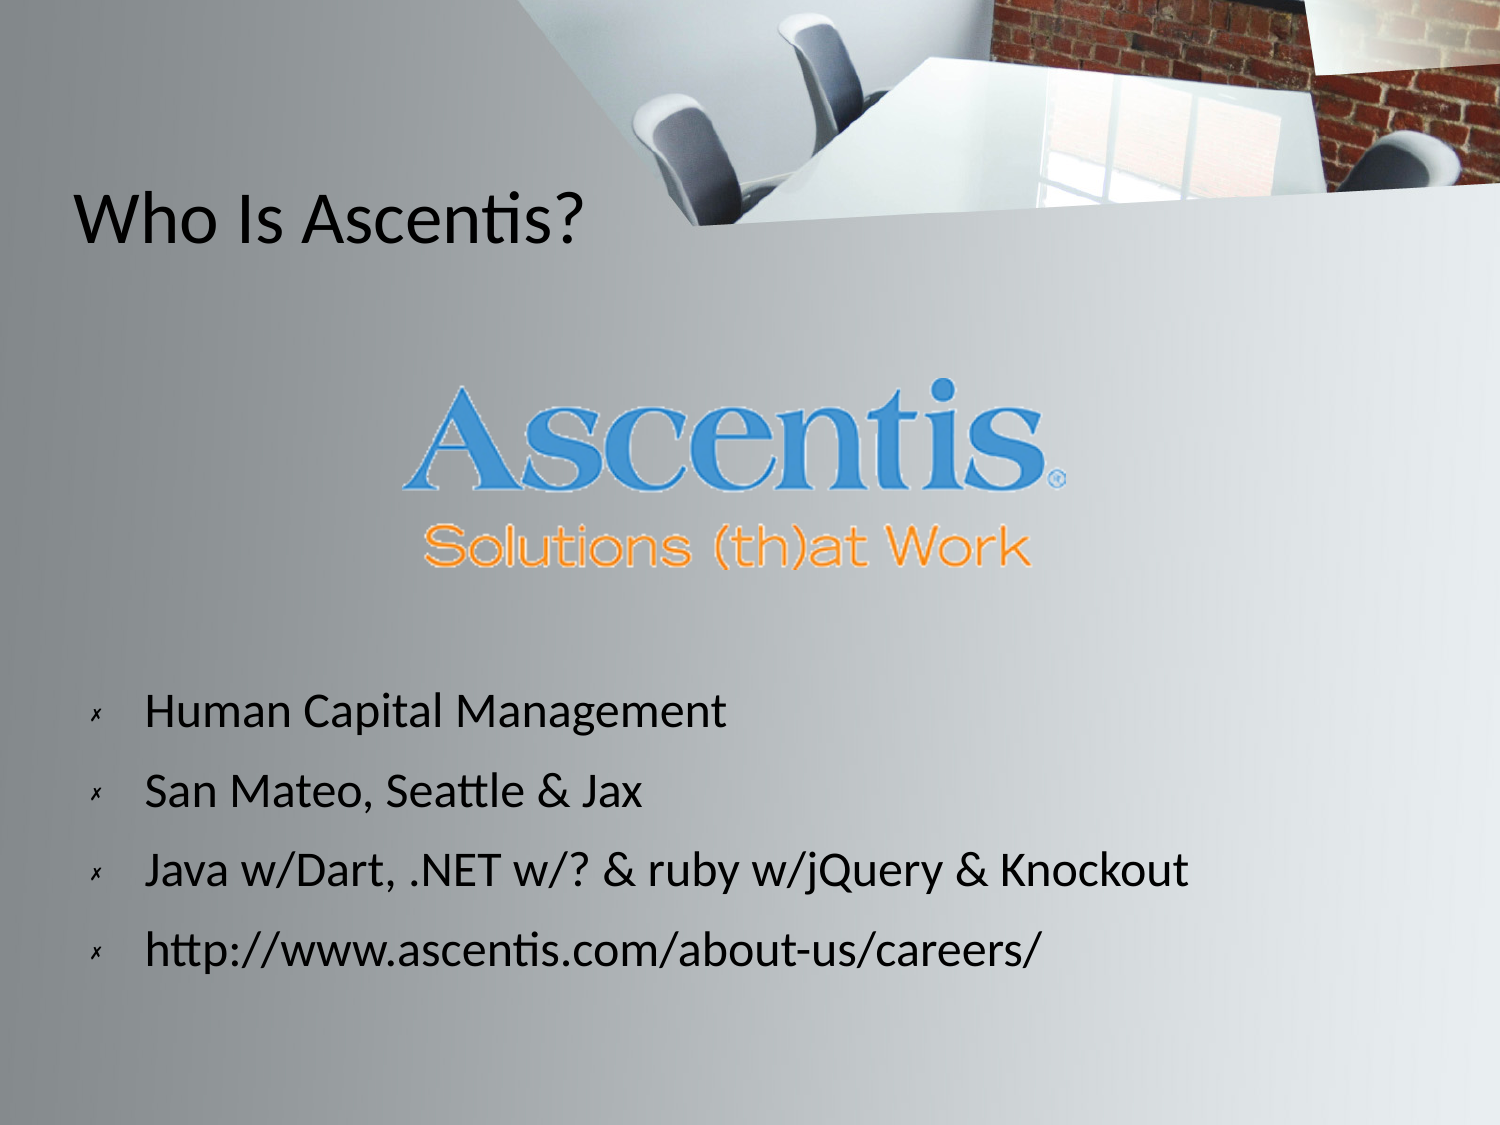

# Who Is Ascentis?
Human Capital Management
San Mateo, Seattle & Jax
Java w/Dart, .NET w/? & ruby w/jQuery & Knockout
http://www.ascentis.com/about-us/careers/